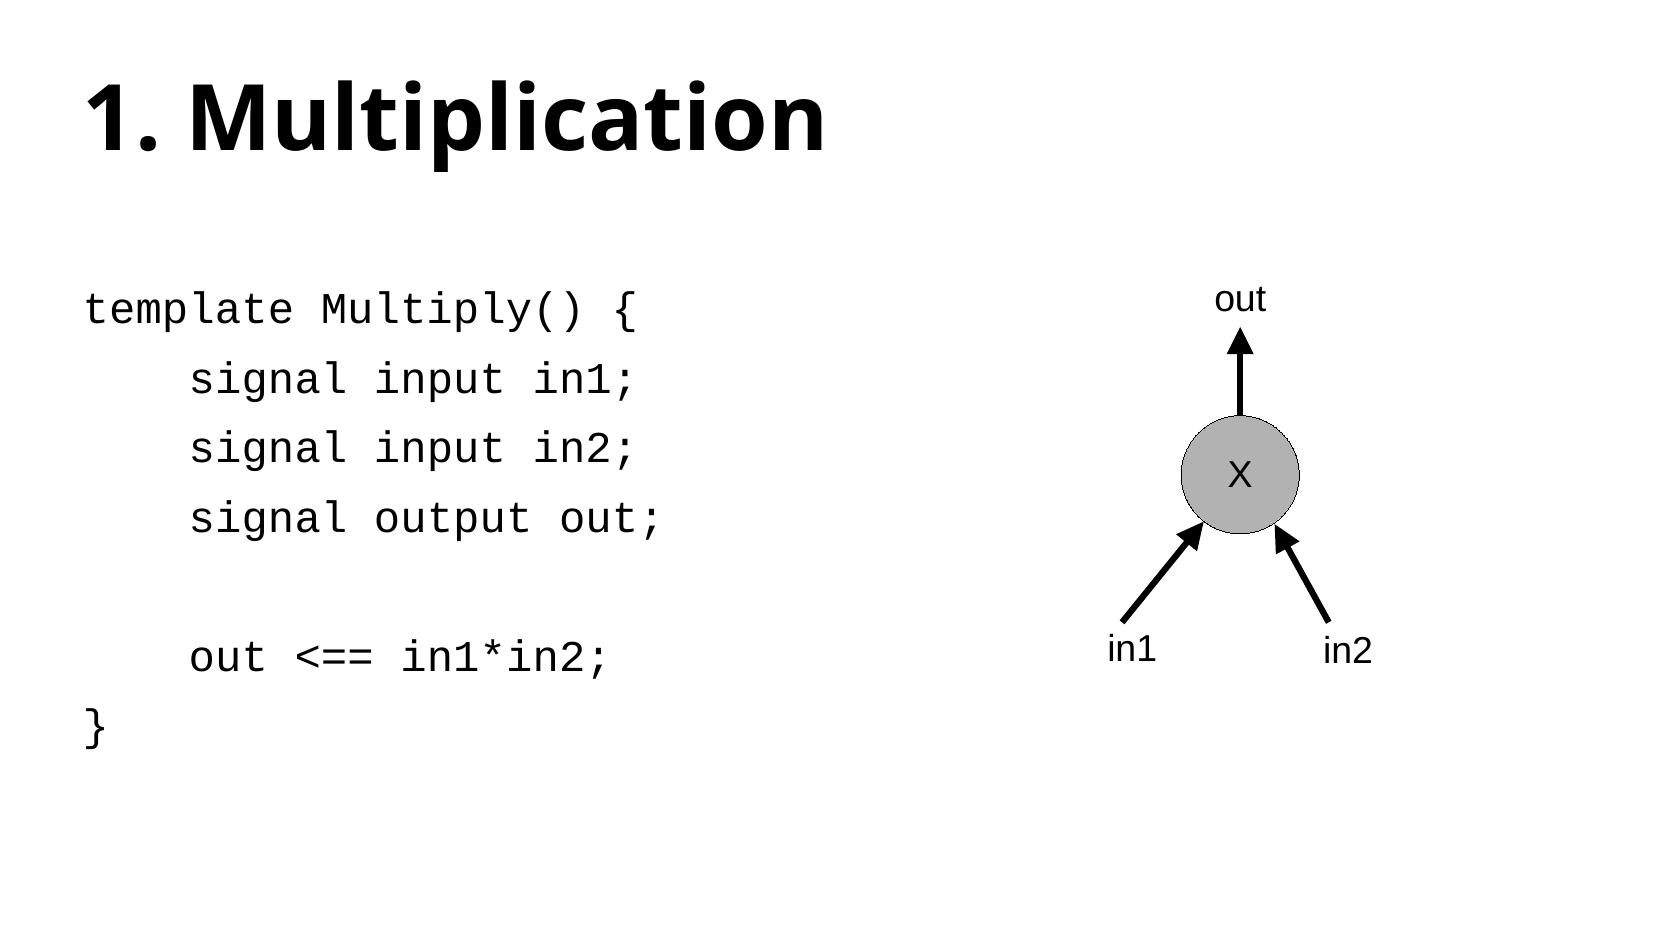

# 1. Multiplication
template Multiply() {
 signal input in1;
 signal input in2;
 signal output out;
 out <== in1*in2;
}
out
X
in1
in2